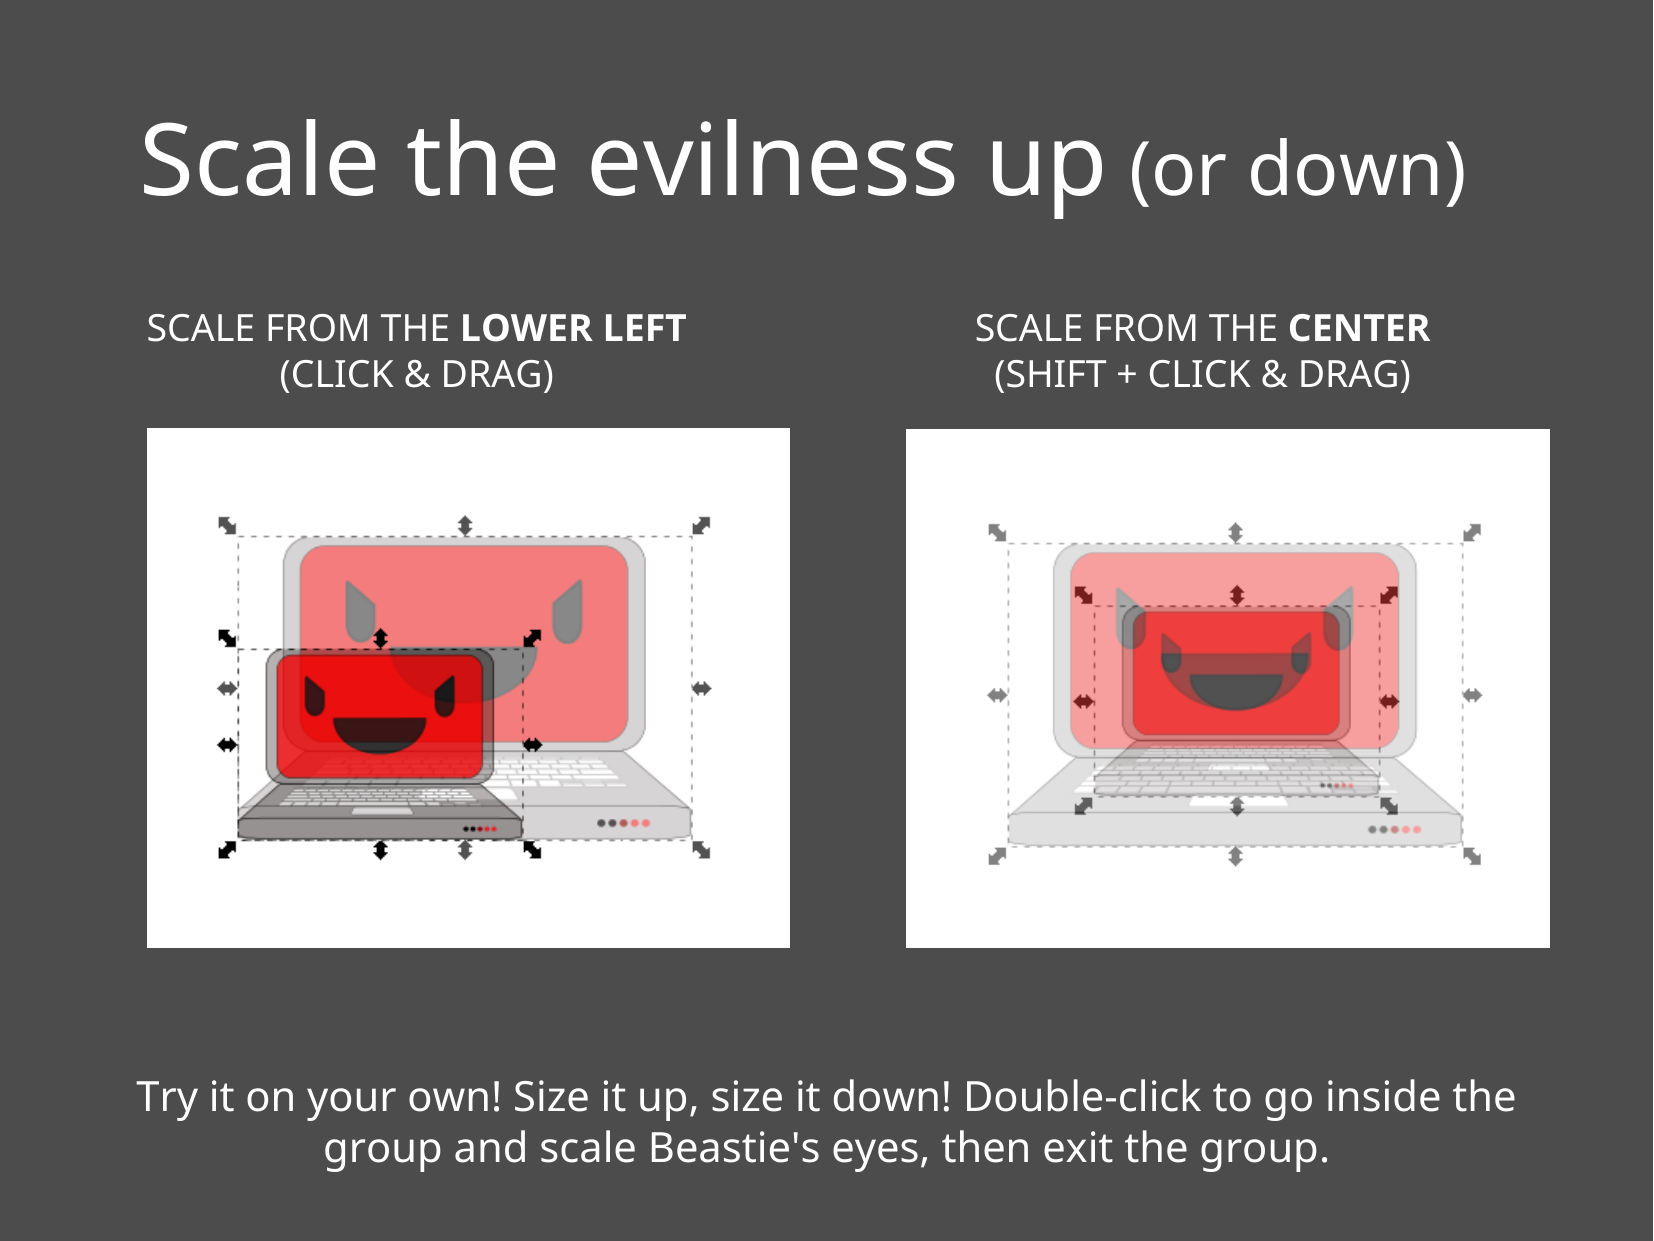

# Scale the evilness up (or down)
SCALE FROM THE LOWER LEFT
(CLICK & DRAG)
SCALE FROM THE CENTER
(SHIFT + CLICK & DRAG)
Try it on your own! Size it up, size it down! Double-click to go inside the group and scale Beastie's eyes, then exit the group.